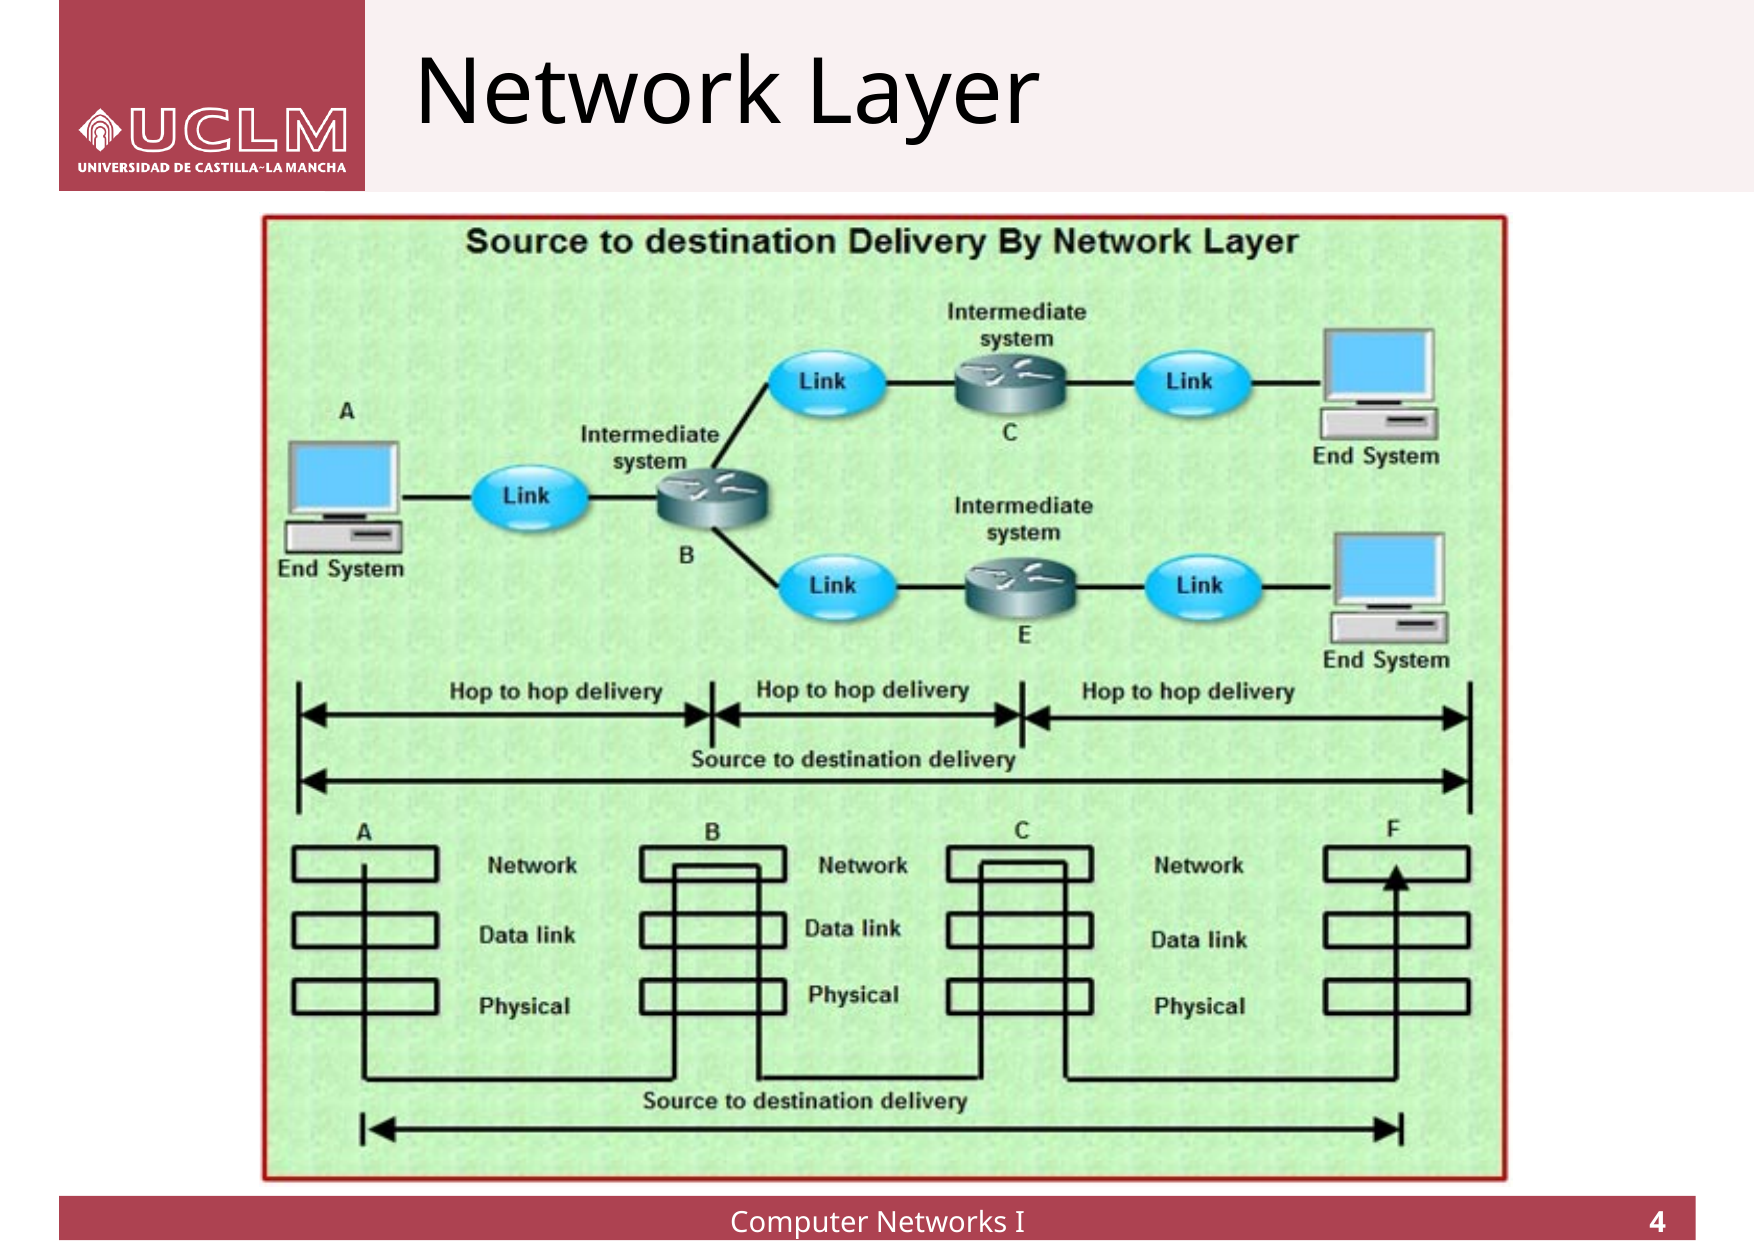

# Network Layer
Computer Networks I
4